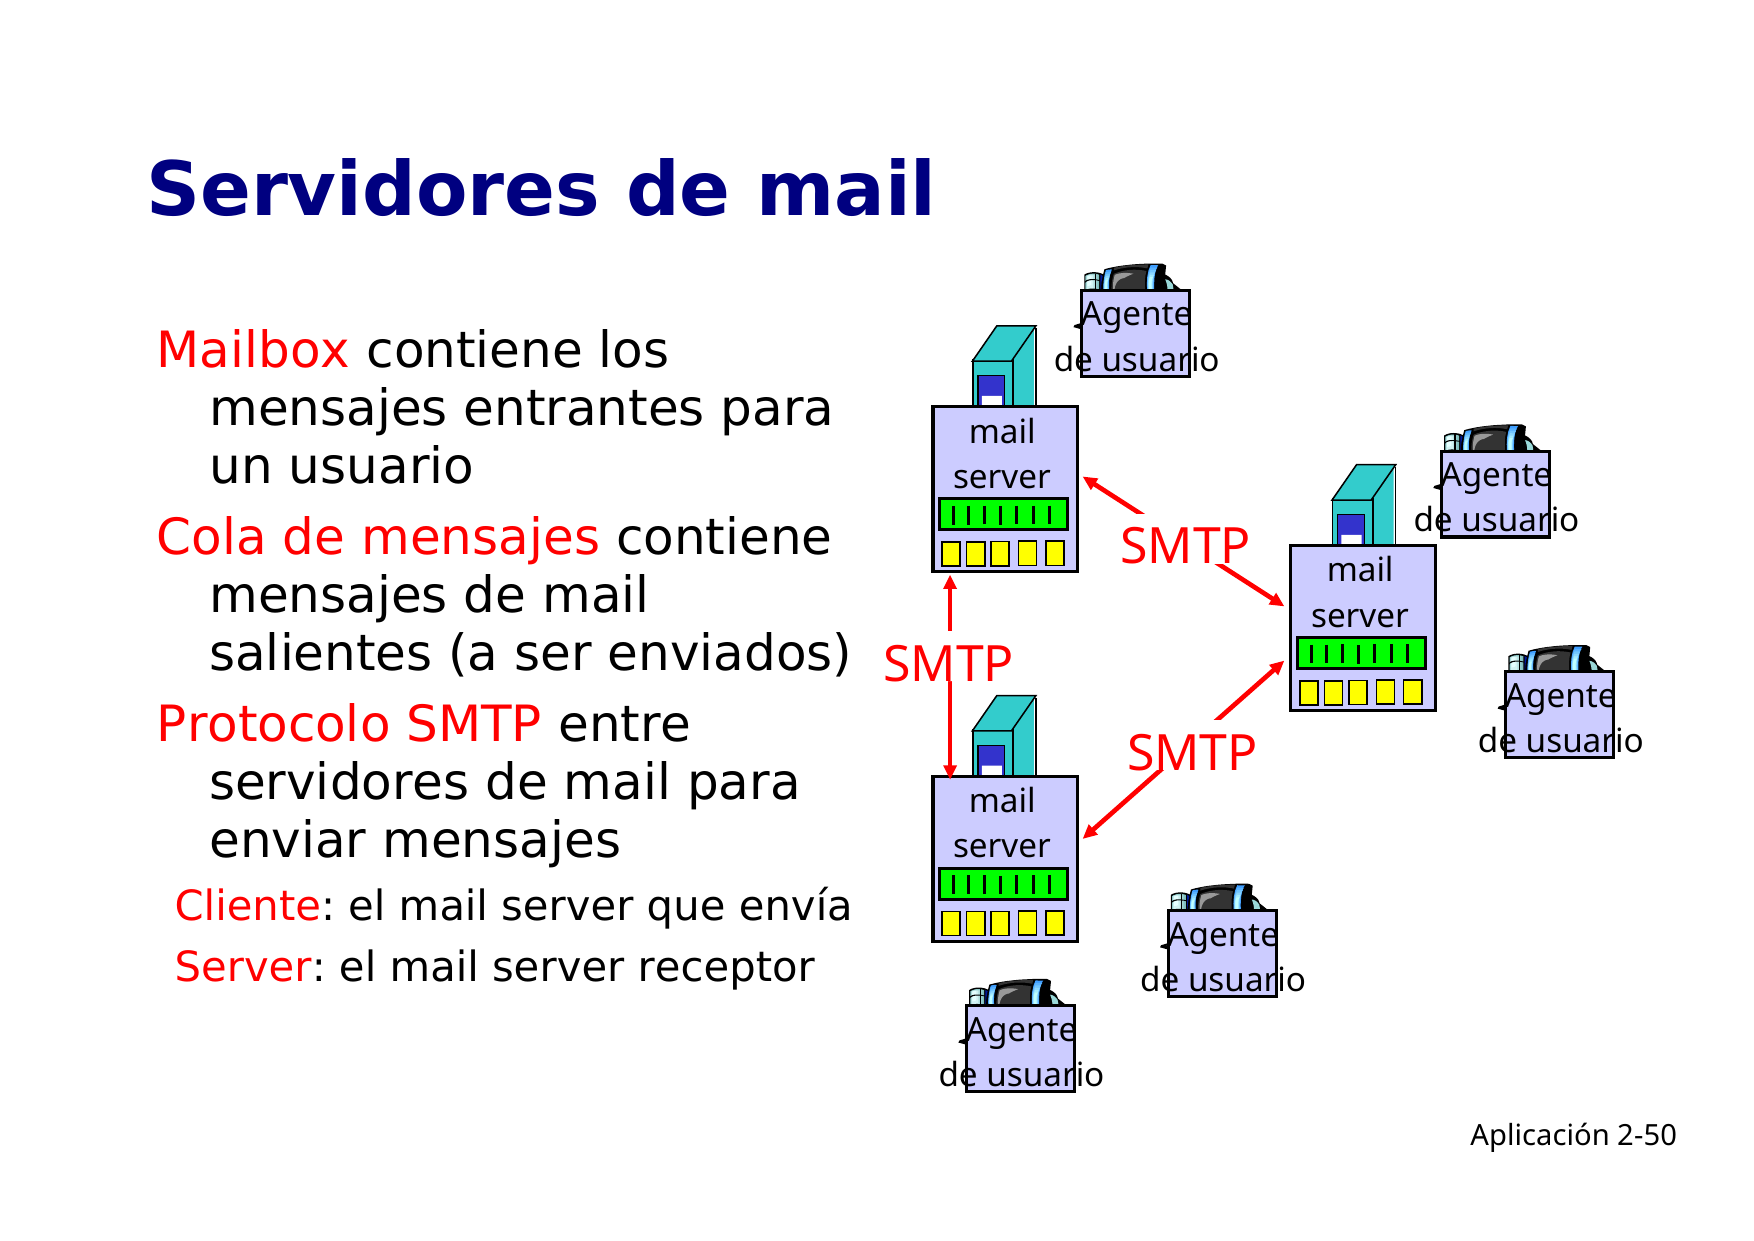

# Servidores de mail
Agente
de usuario
Mailbox contiene los mensajes entrantes para un usuario
Cola de mensajes contiene mensajes de mail salientes (a ser enviados)
Protocolo SMTP entre servidores de mail para enviar mensajes
 Cliente: el mail server que envía
 Server: el mail server receptor
mail
server
Agente
de usuario
SMTP
mail
server
SMTP
Agente
de usuario
mail
server
SMTP
Agente
de usuario
Agente
de usuario